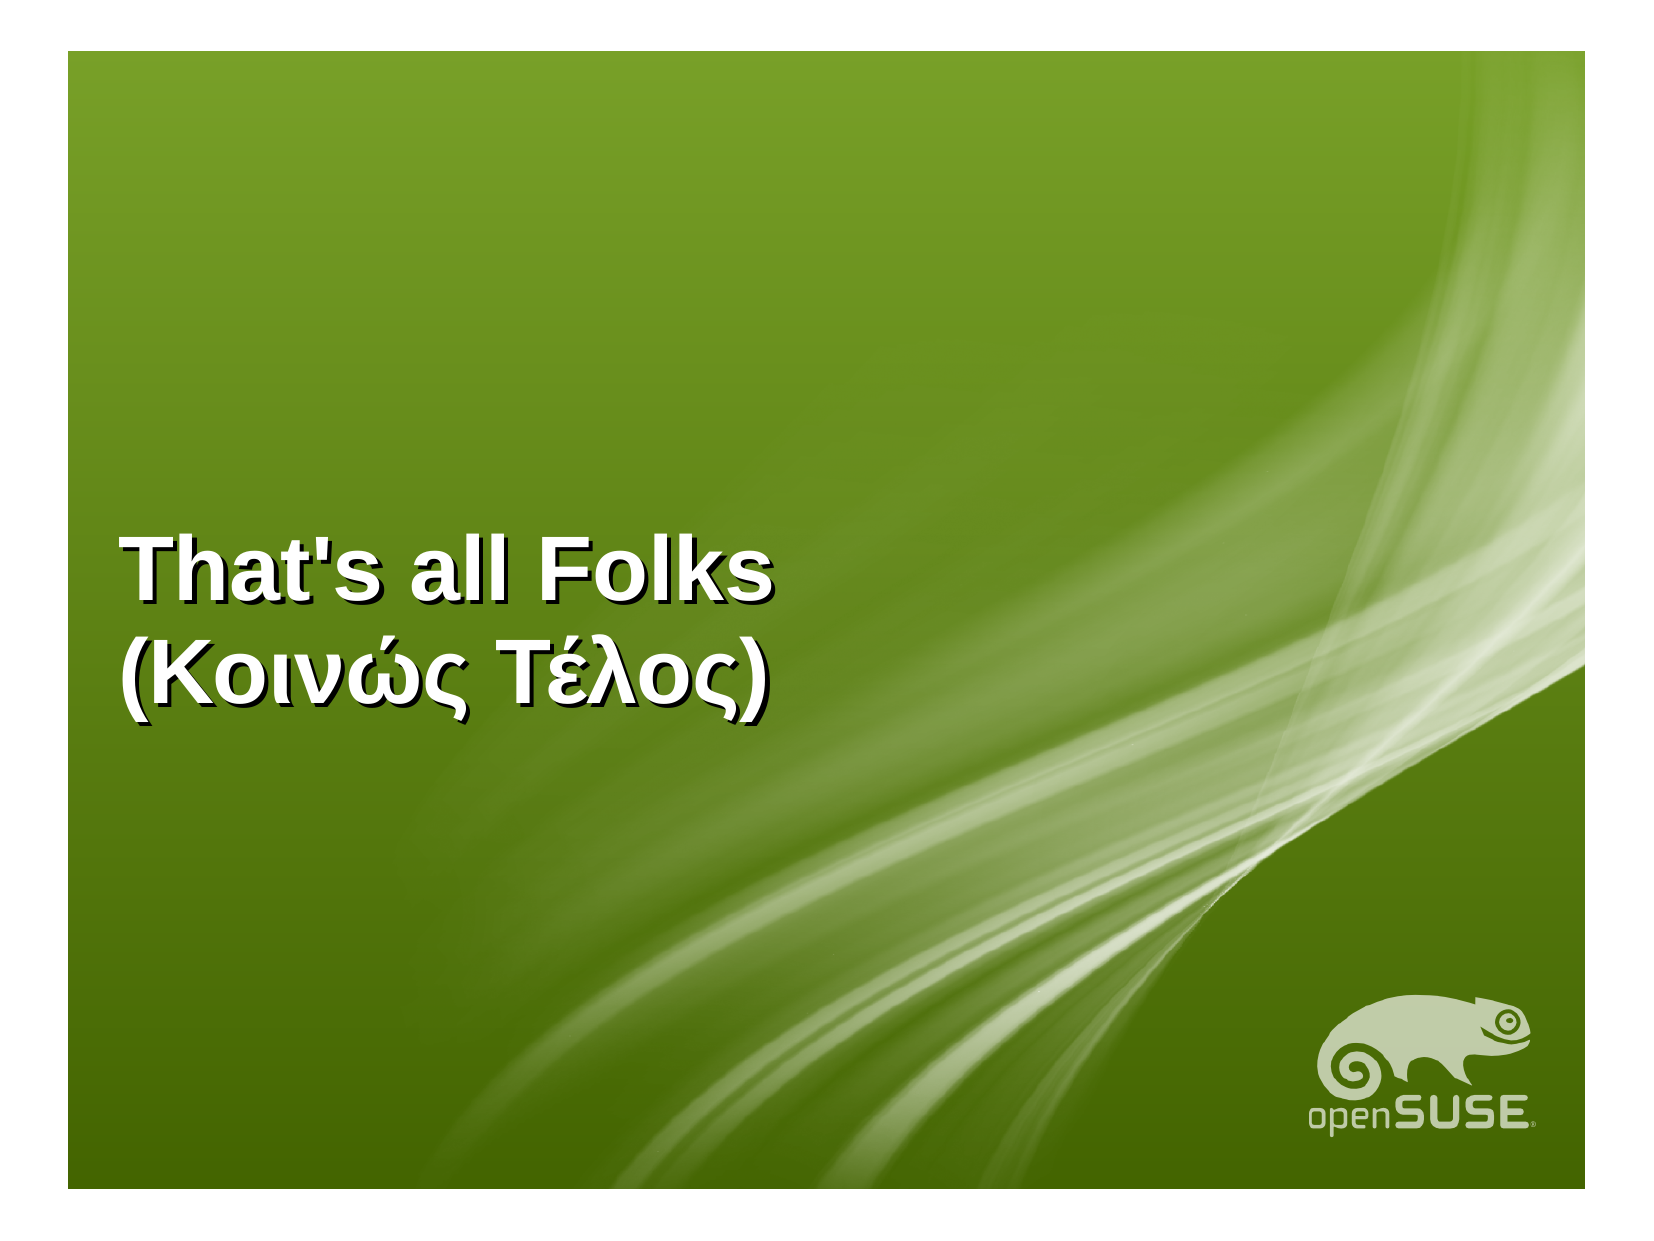

# That's all Folks (Κοινώς Τέλος)
38